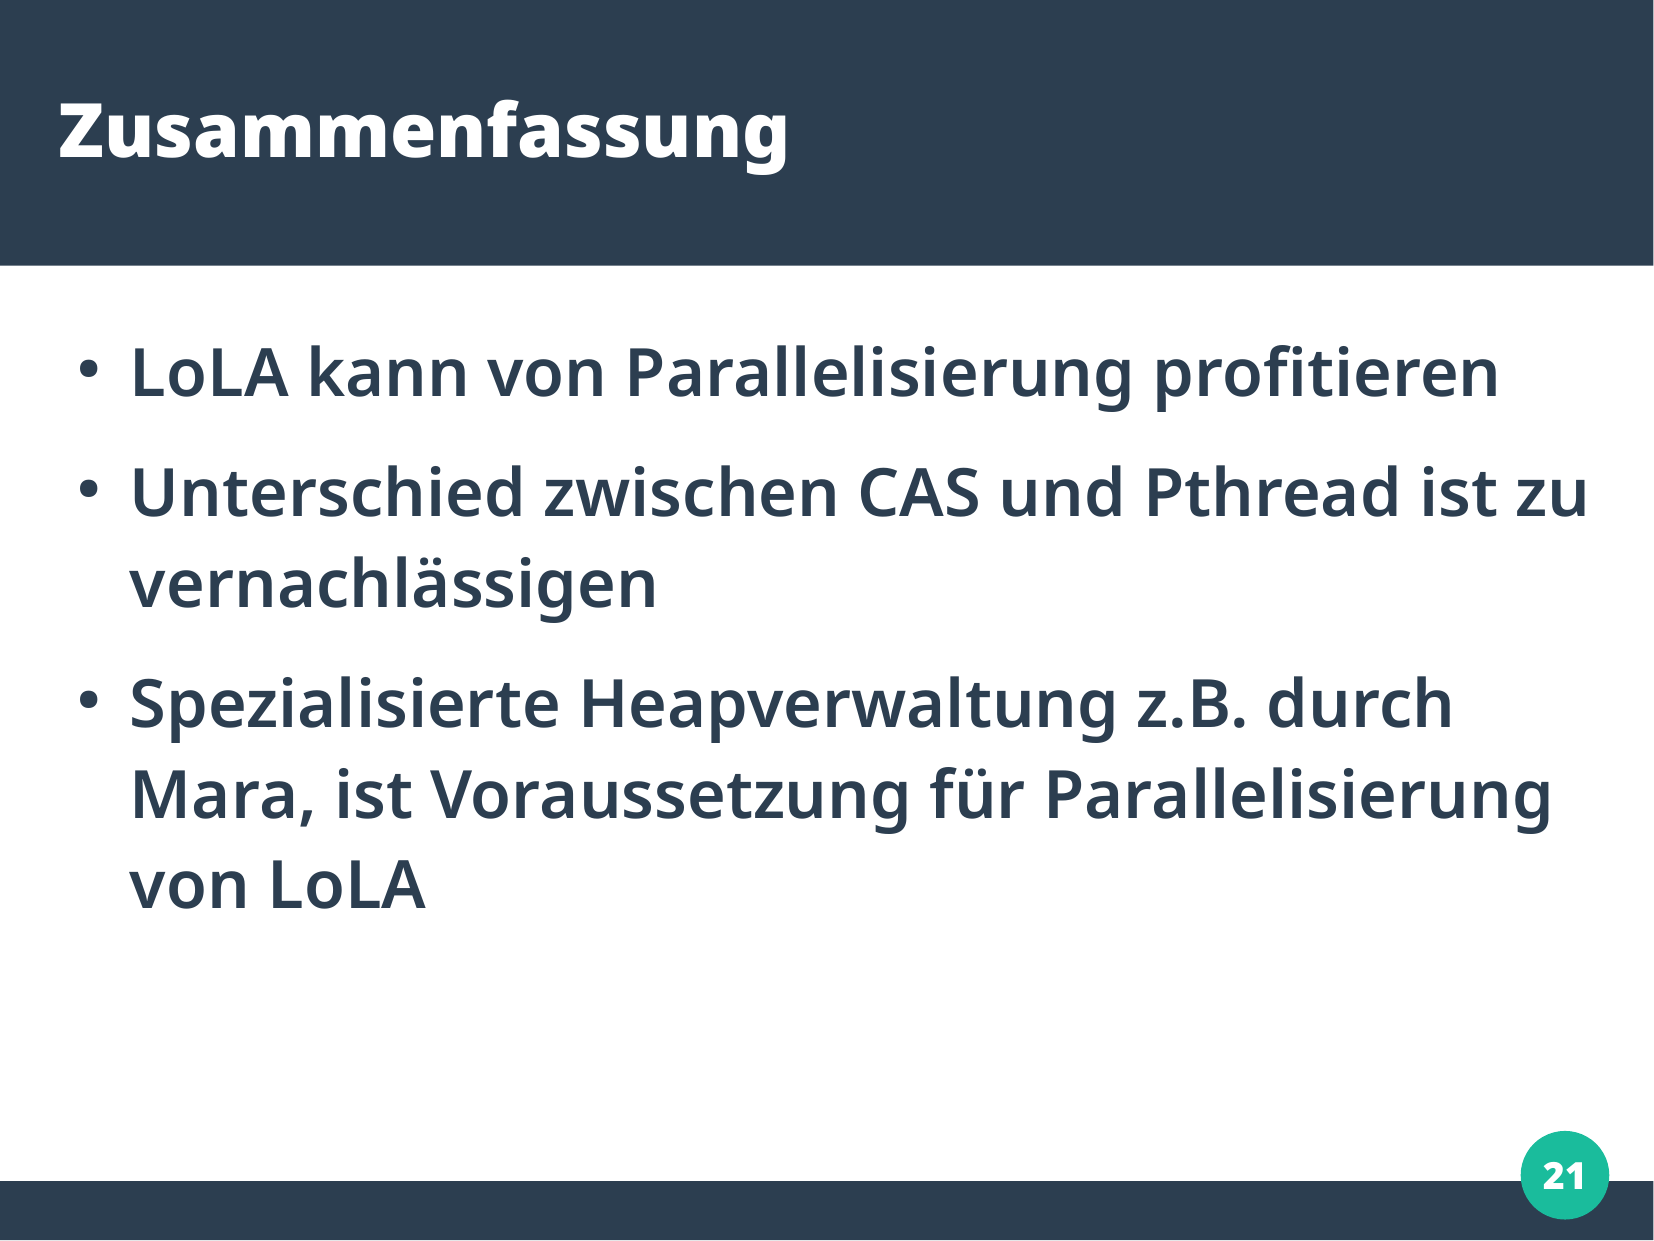

# Zusammenfassung
LoLA kann von Parallelisierung profitieren
Unterschied zwischen CAS und Pthread ist zu vernachlässigen
Spezialisierte Heapverwaltung z.B. durch Mara, ist Voraussetzung für Parallelisierung von LoLA
21